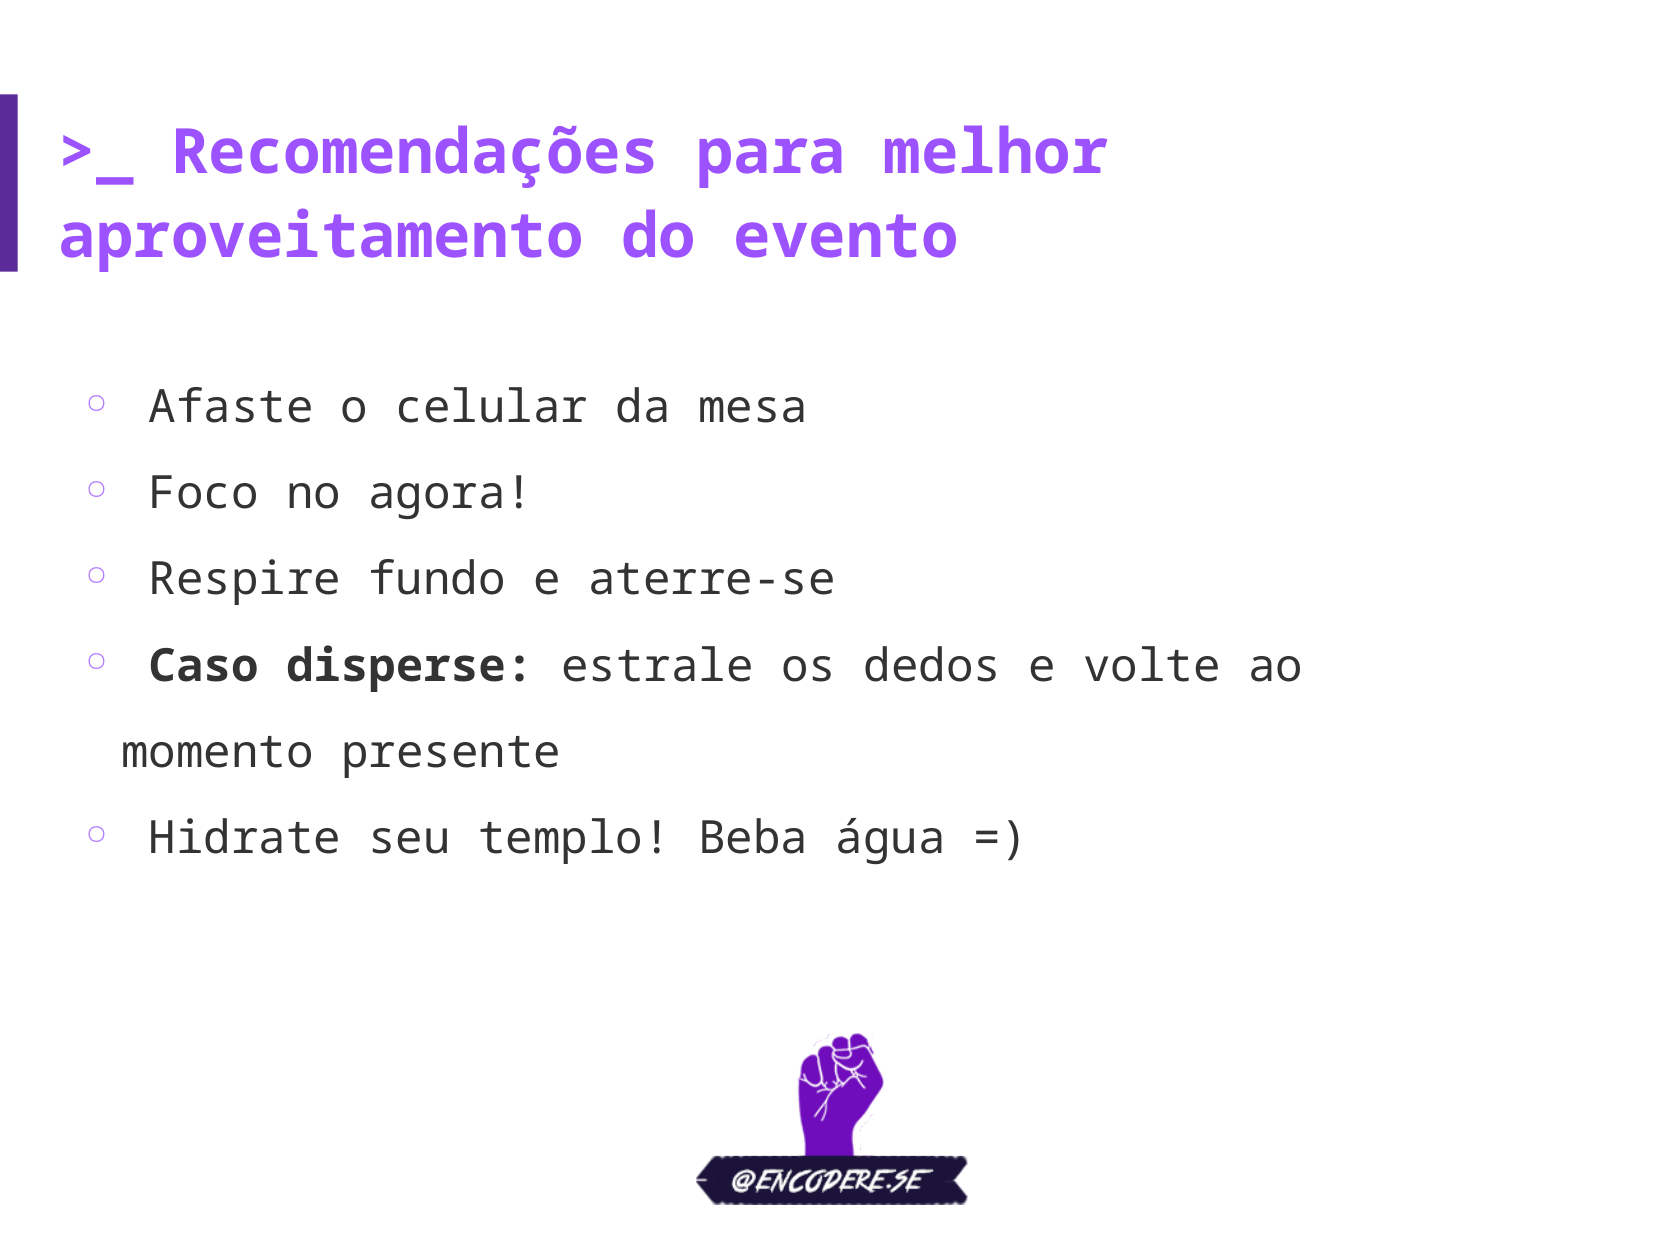

# >_ Recomendações para melhor aproveitamento do evento
 Afaste o celular da mesa
 Foco no agora!
 Respire fundo e aterre-se
 Caso disperse: estrale os dedos e volte ao
momento presente
 Hidrate seu templo! Beba água =)